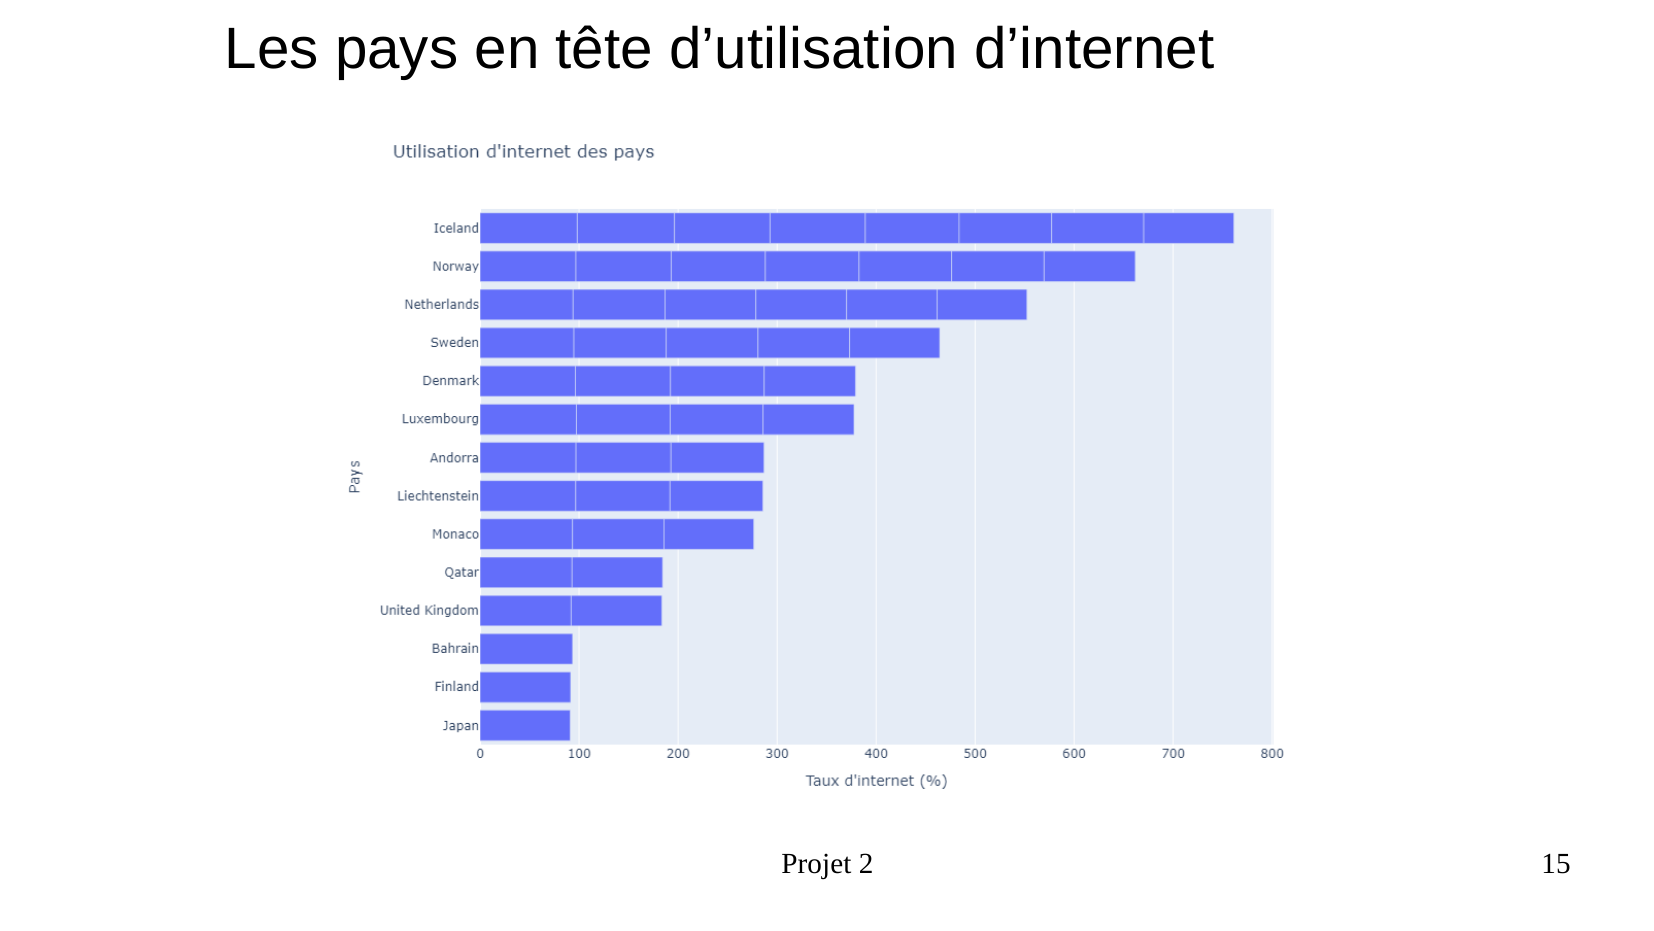

# Les pays en tête d’utilisation d’internet
Projet 2
15